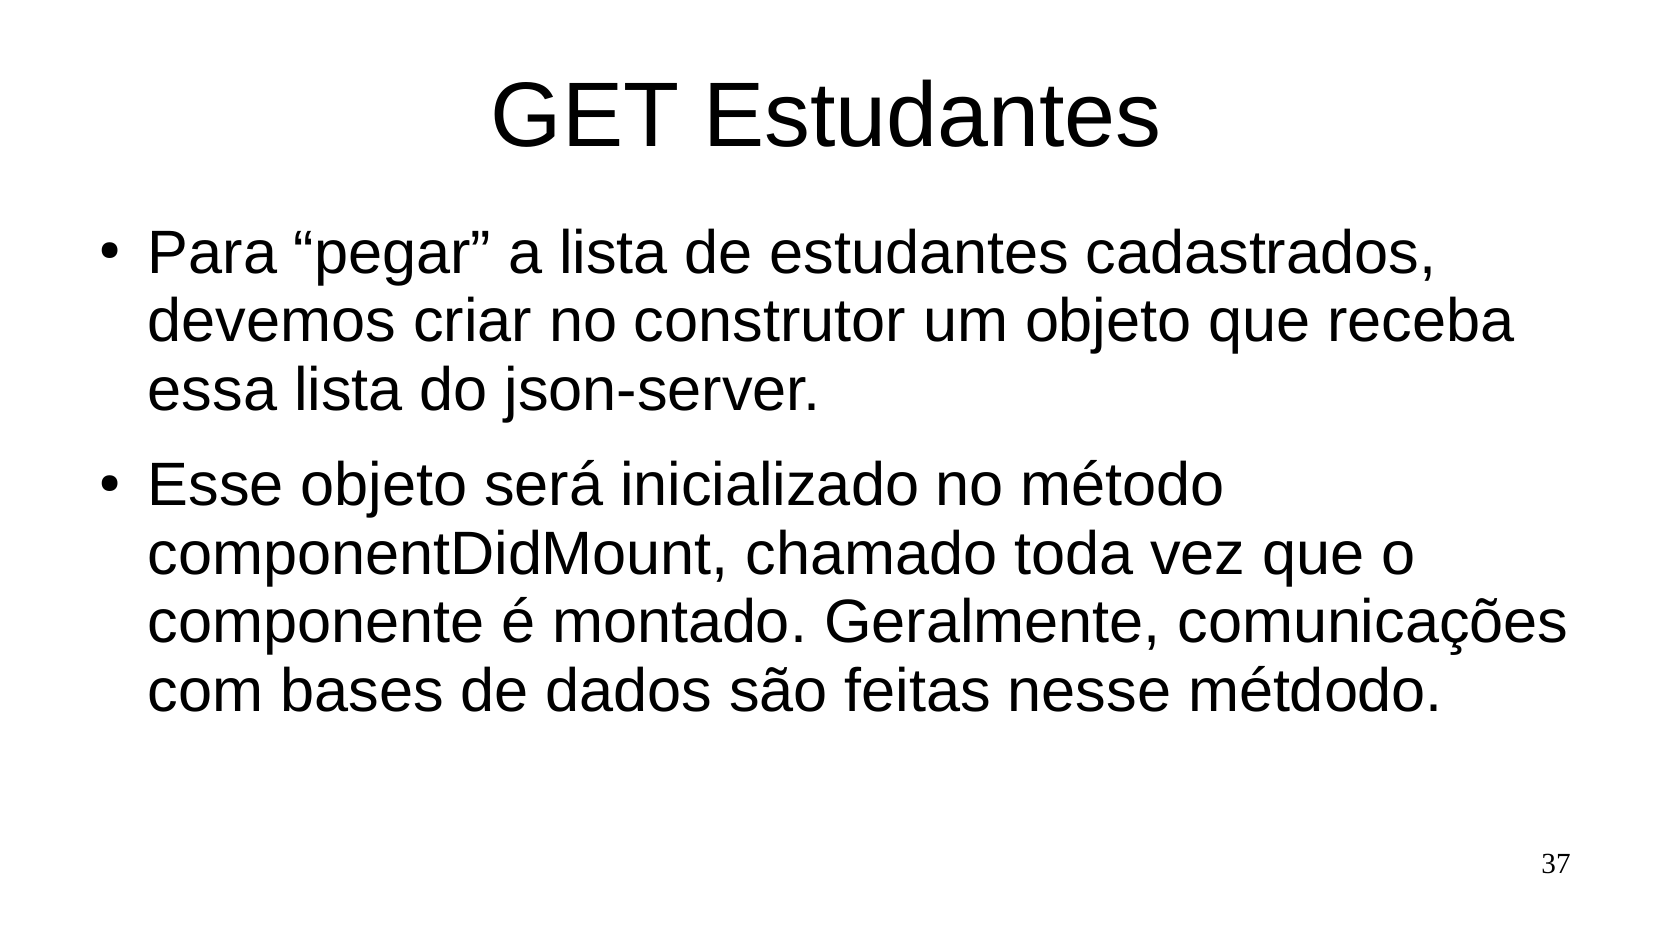

# GET Estudantes
Para “pegar” a lista de estudantes cadastrados, devemos criar no construtor um objeto que receba essa lista do json-server.
Esse objeto será inicializado no método componentDidMount, chamado toda vez que o componente é montado. Geralmente, comunicações com bases de dados são feitas nesse métdodo.
37